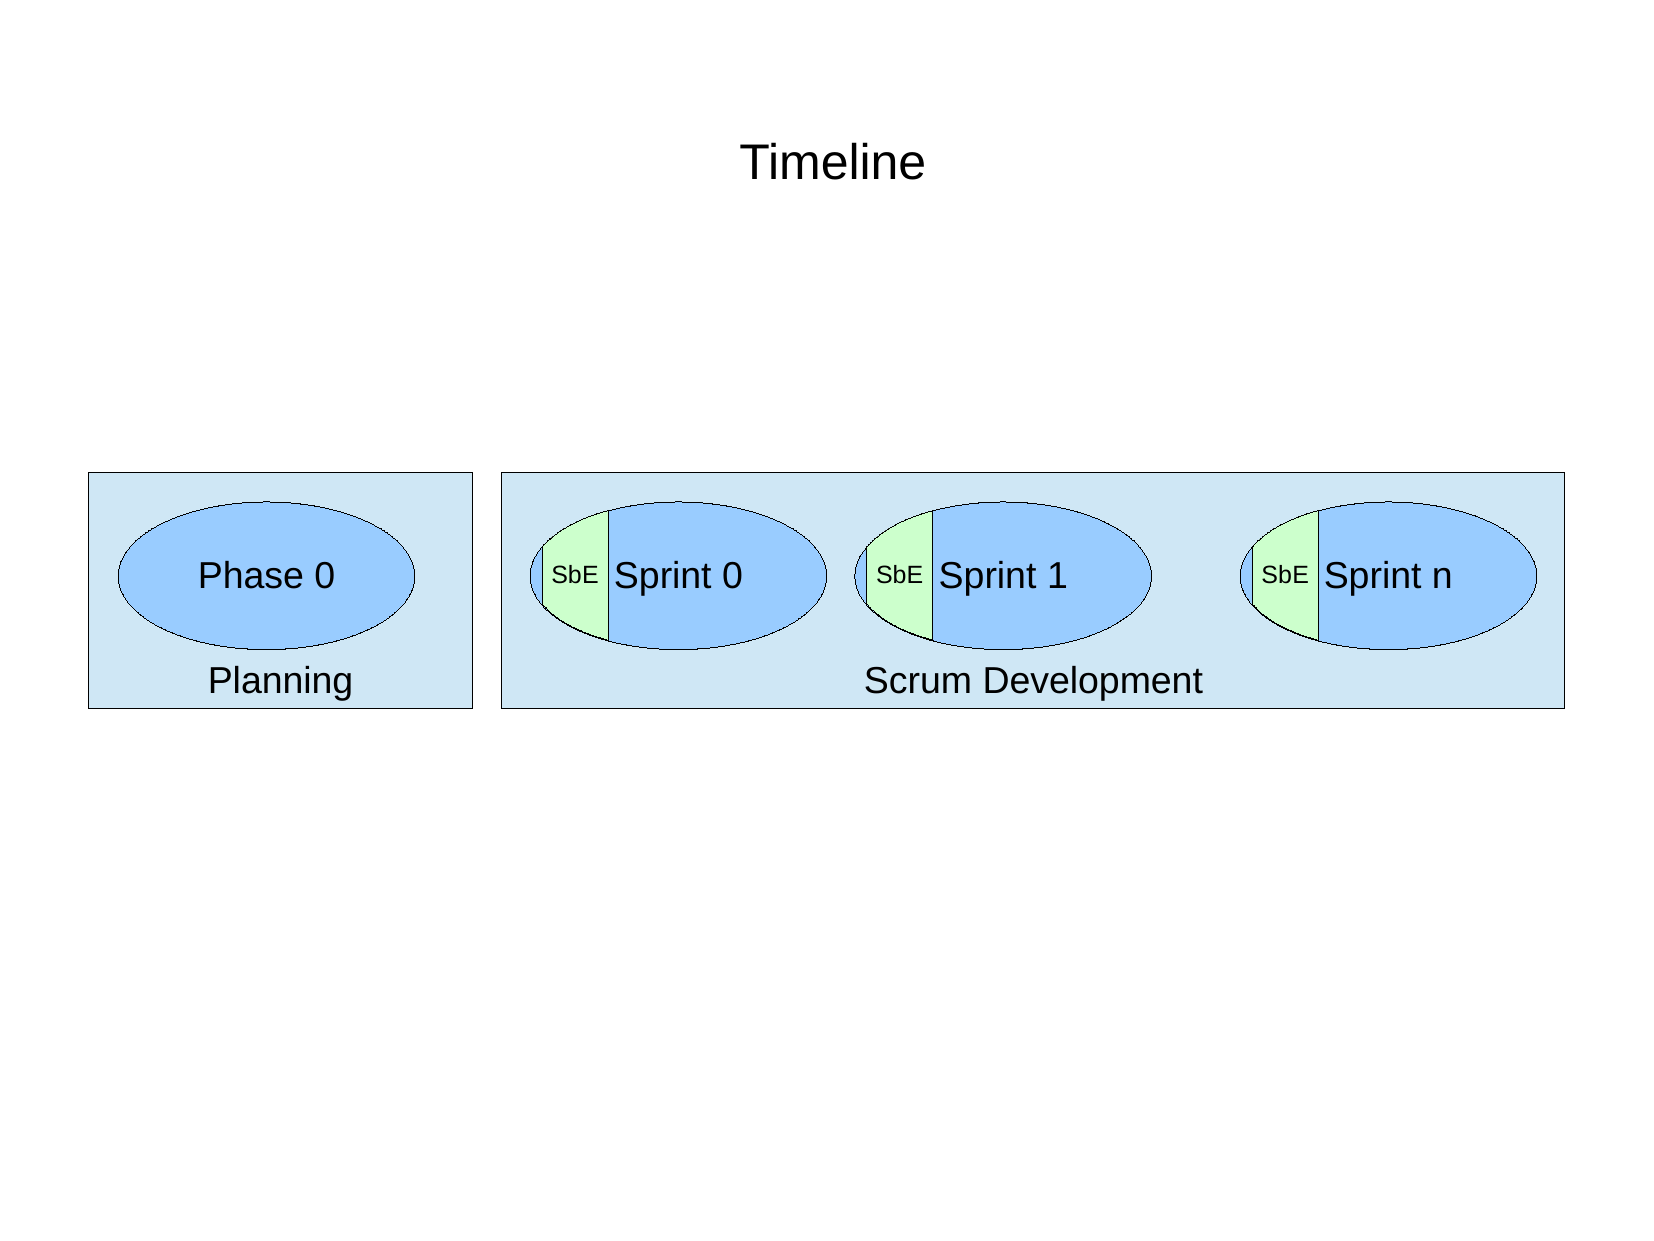

# Timeline
Planning
Scrum Development
Phase 0
Sprint 0
Sprint 1
Sprint n
SbE
SbE
SbE